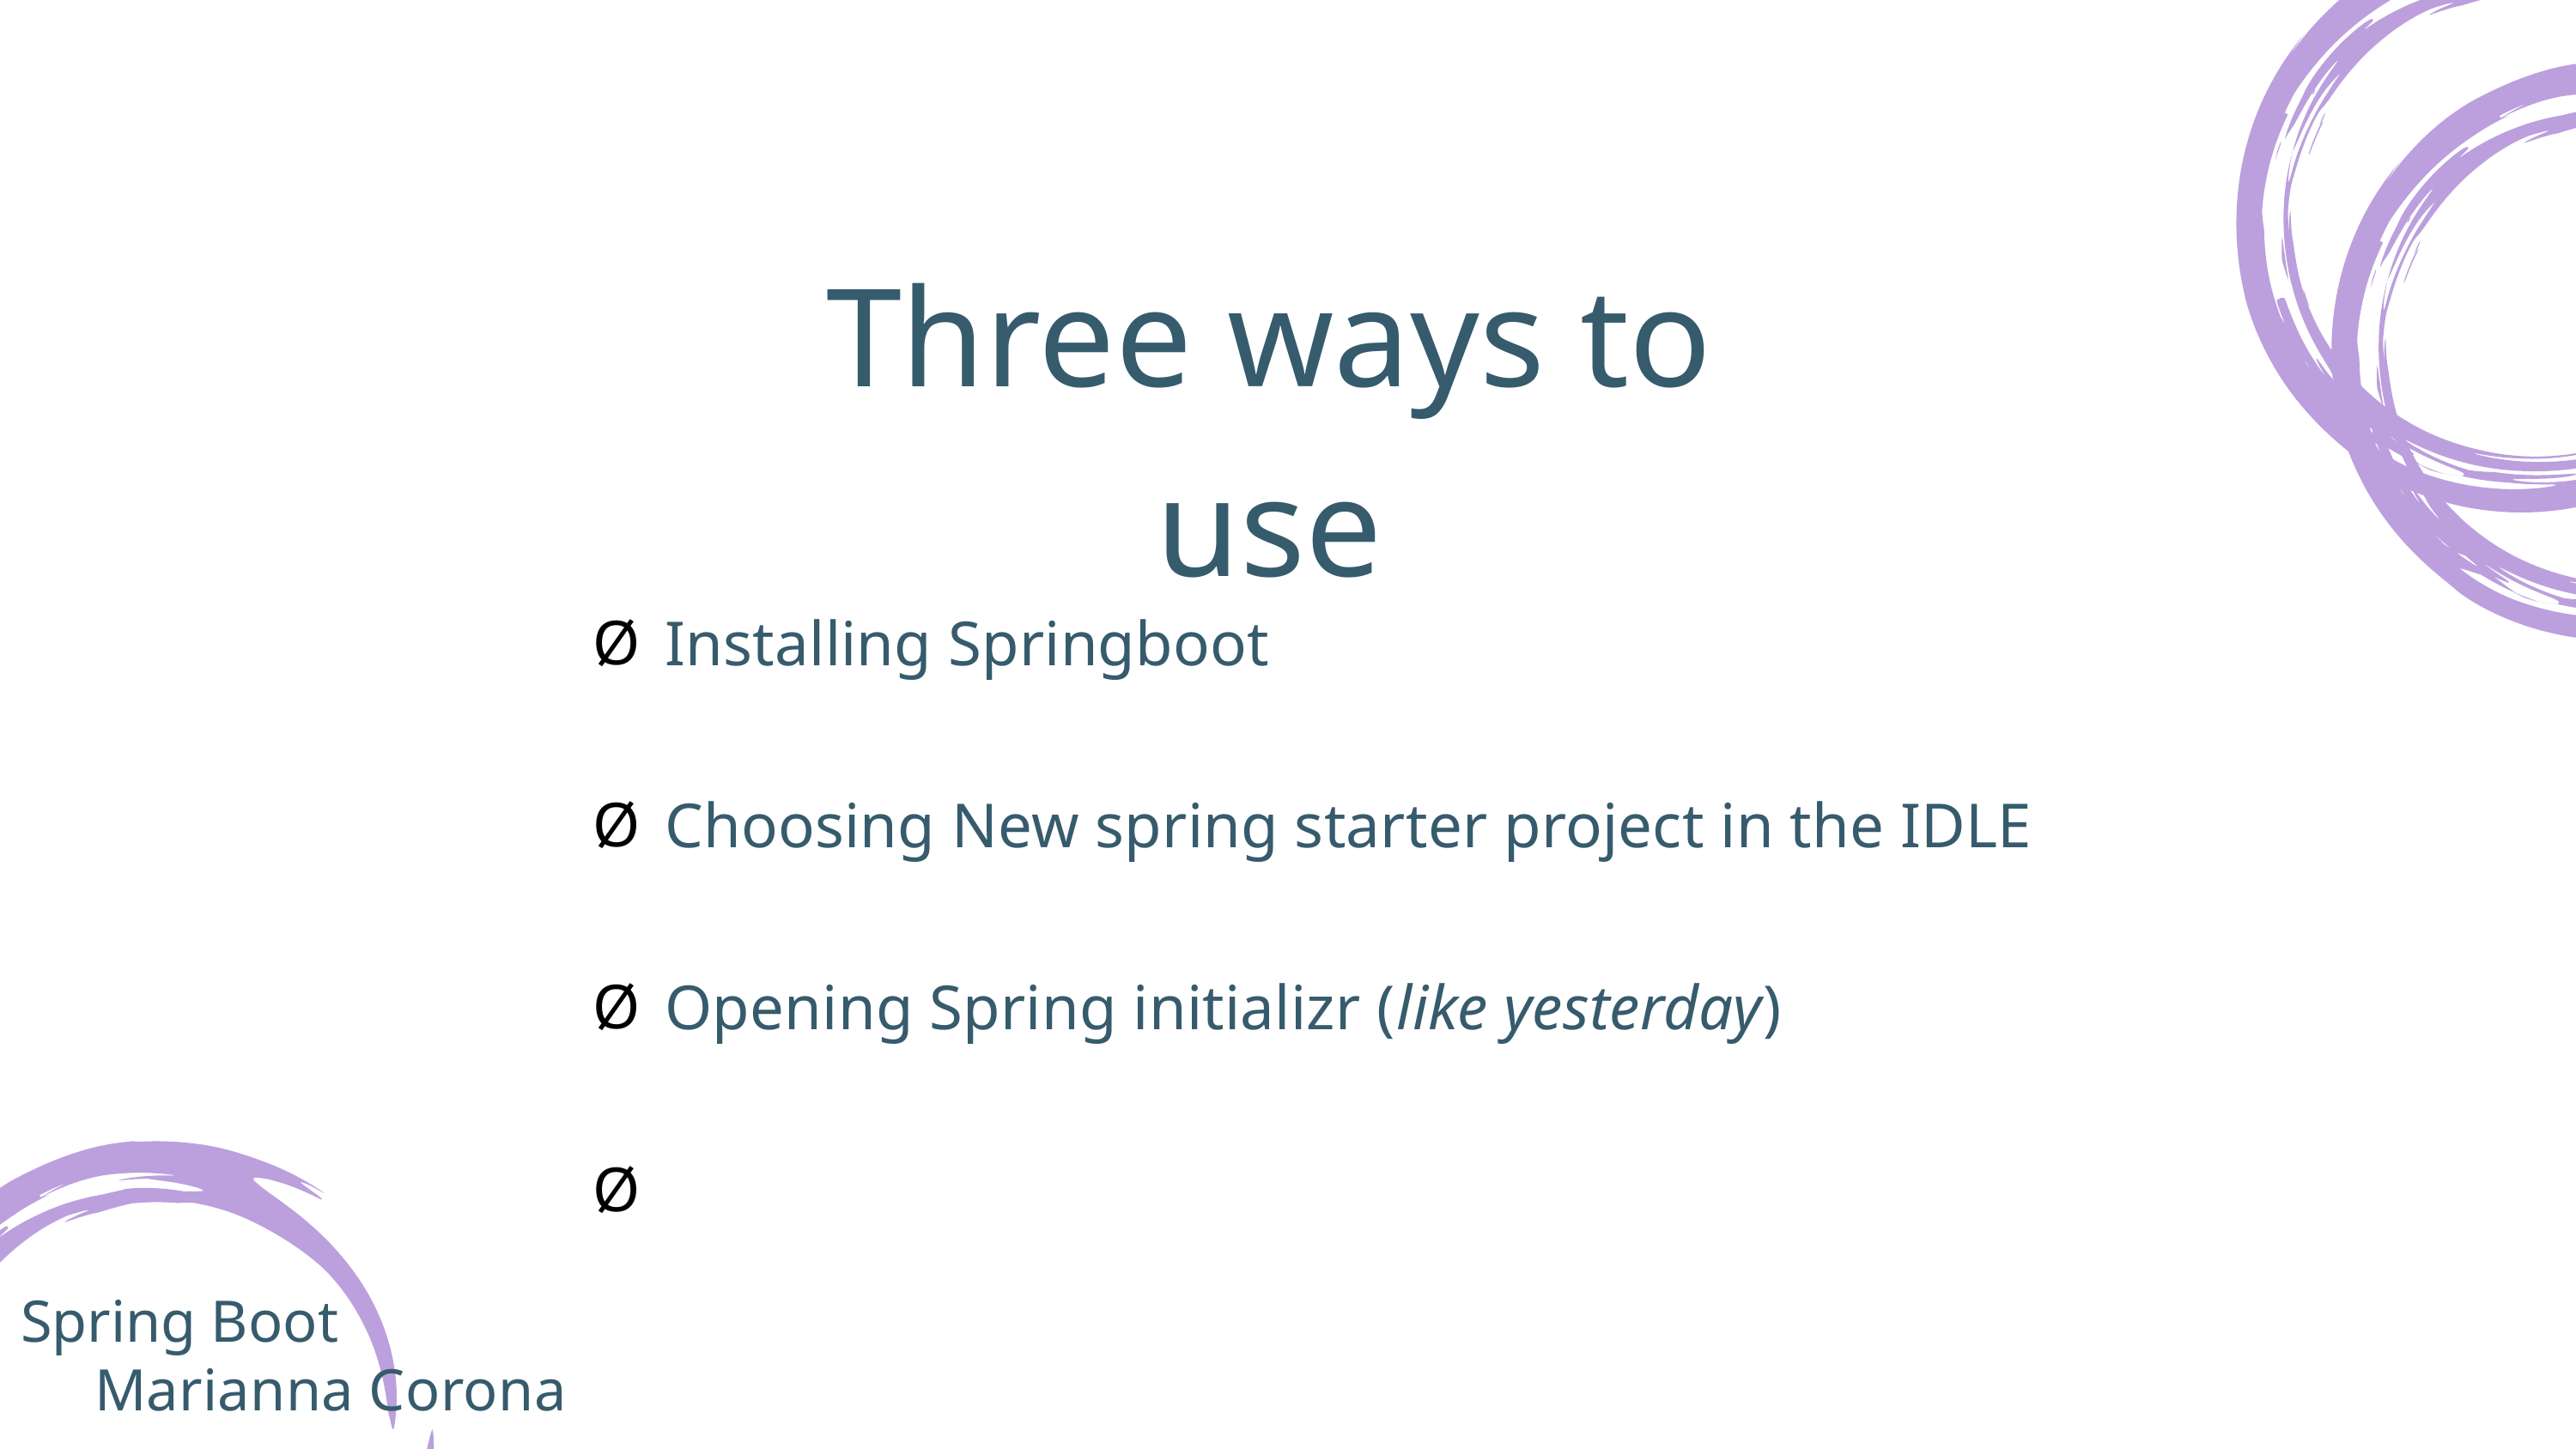

Three ways to use
Installing Springboot
Choosing New spring starter project in the IDLE
Opening Spring initializr (like yesterday)
Spring Boot Marianna Corona